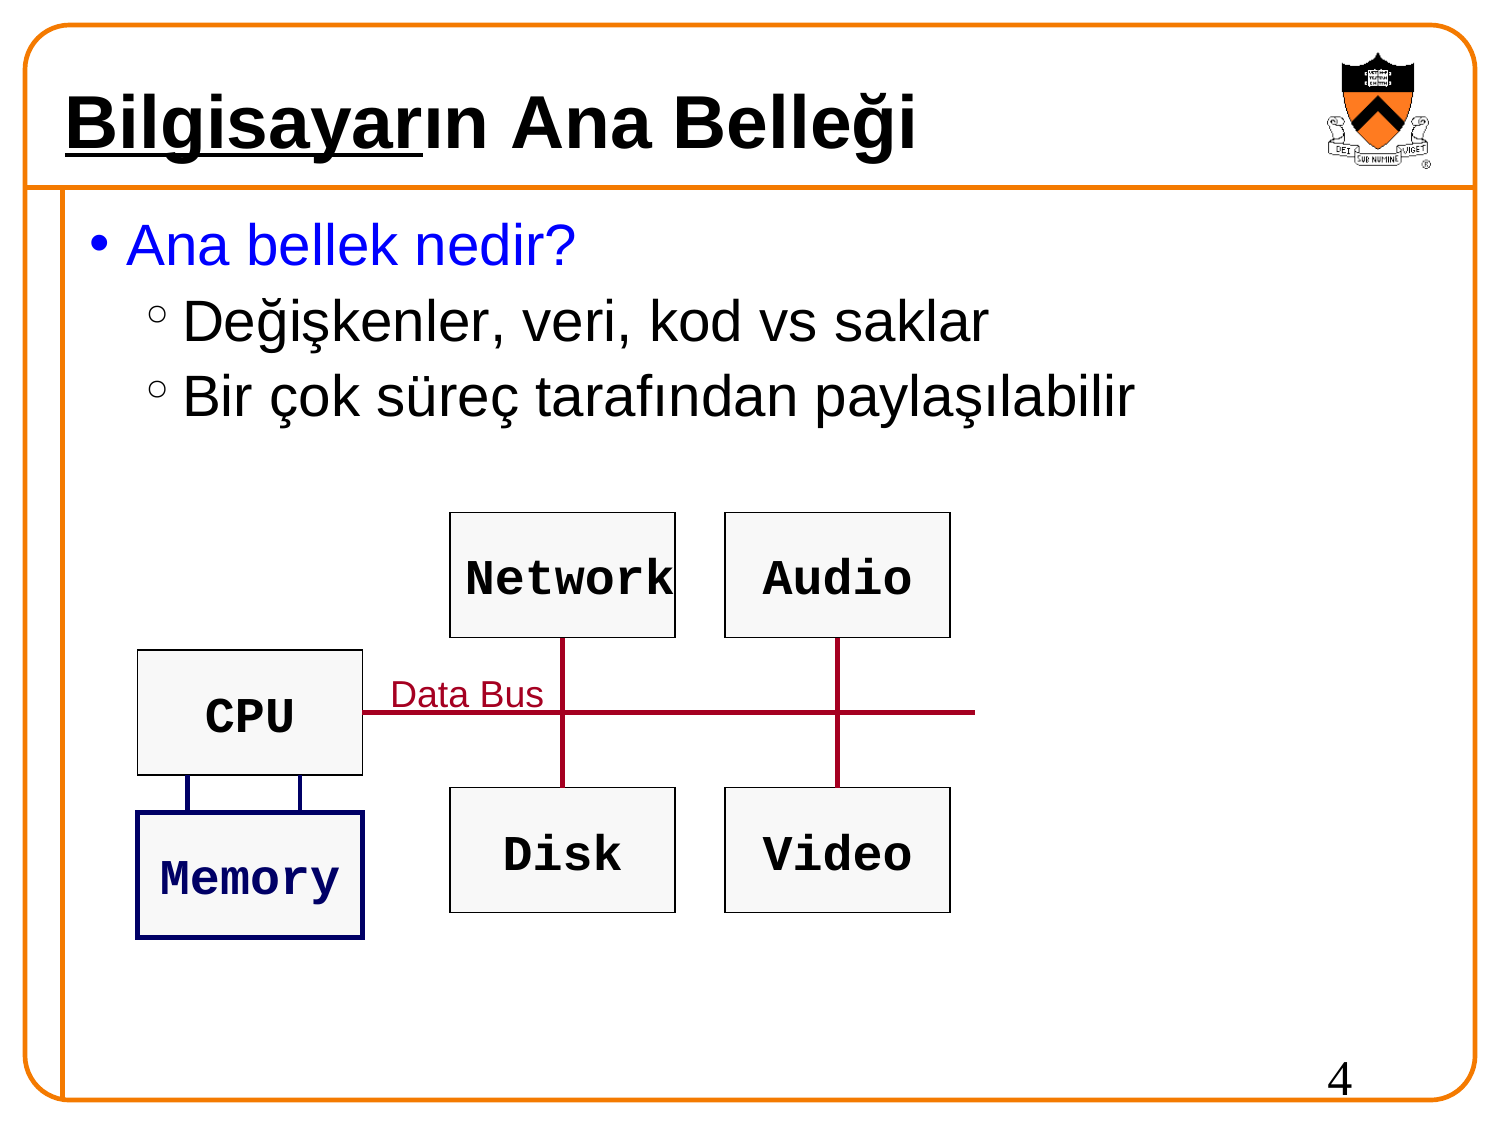

# Bilgisayarın Ana Belleği
Ana bellek nedir?
Değişkenler, veri, kod vs saklar
Bir çok süreç tarafından paylaşılabilir
Network
Audio
CPU
Data Bus
Disk
Video
Memory
4